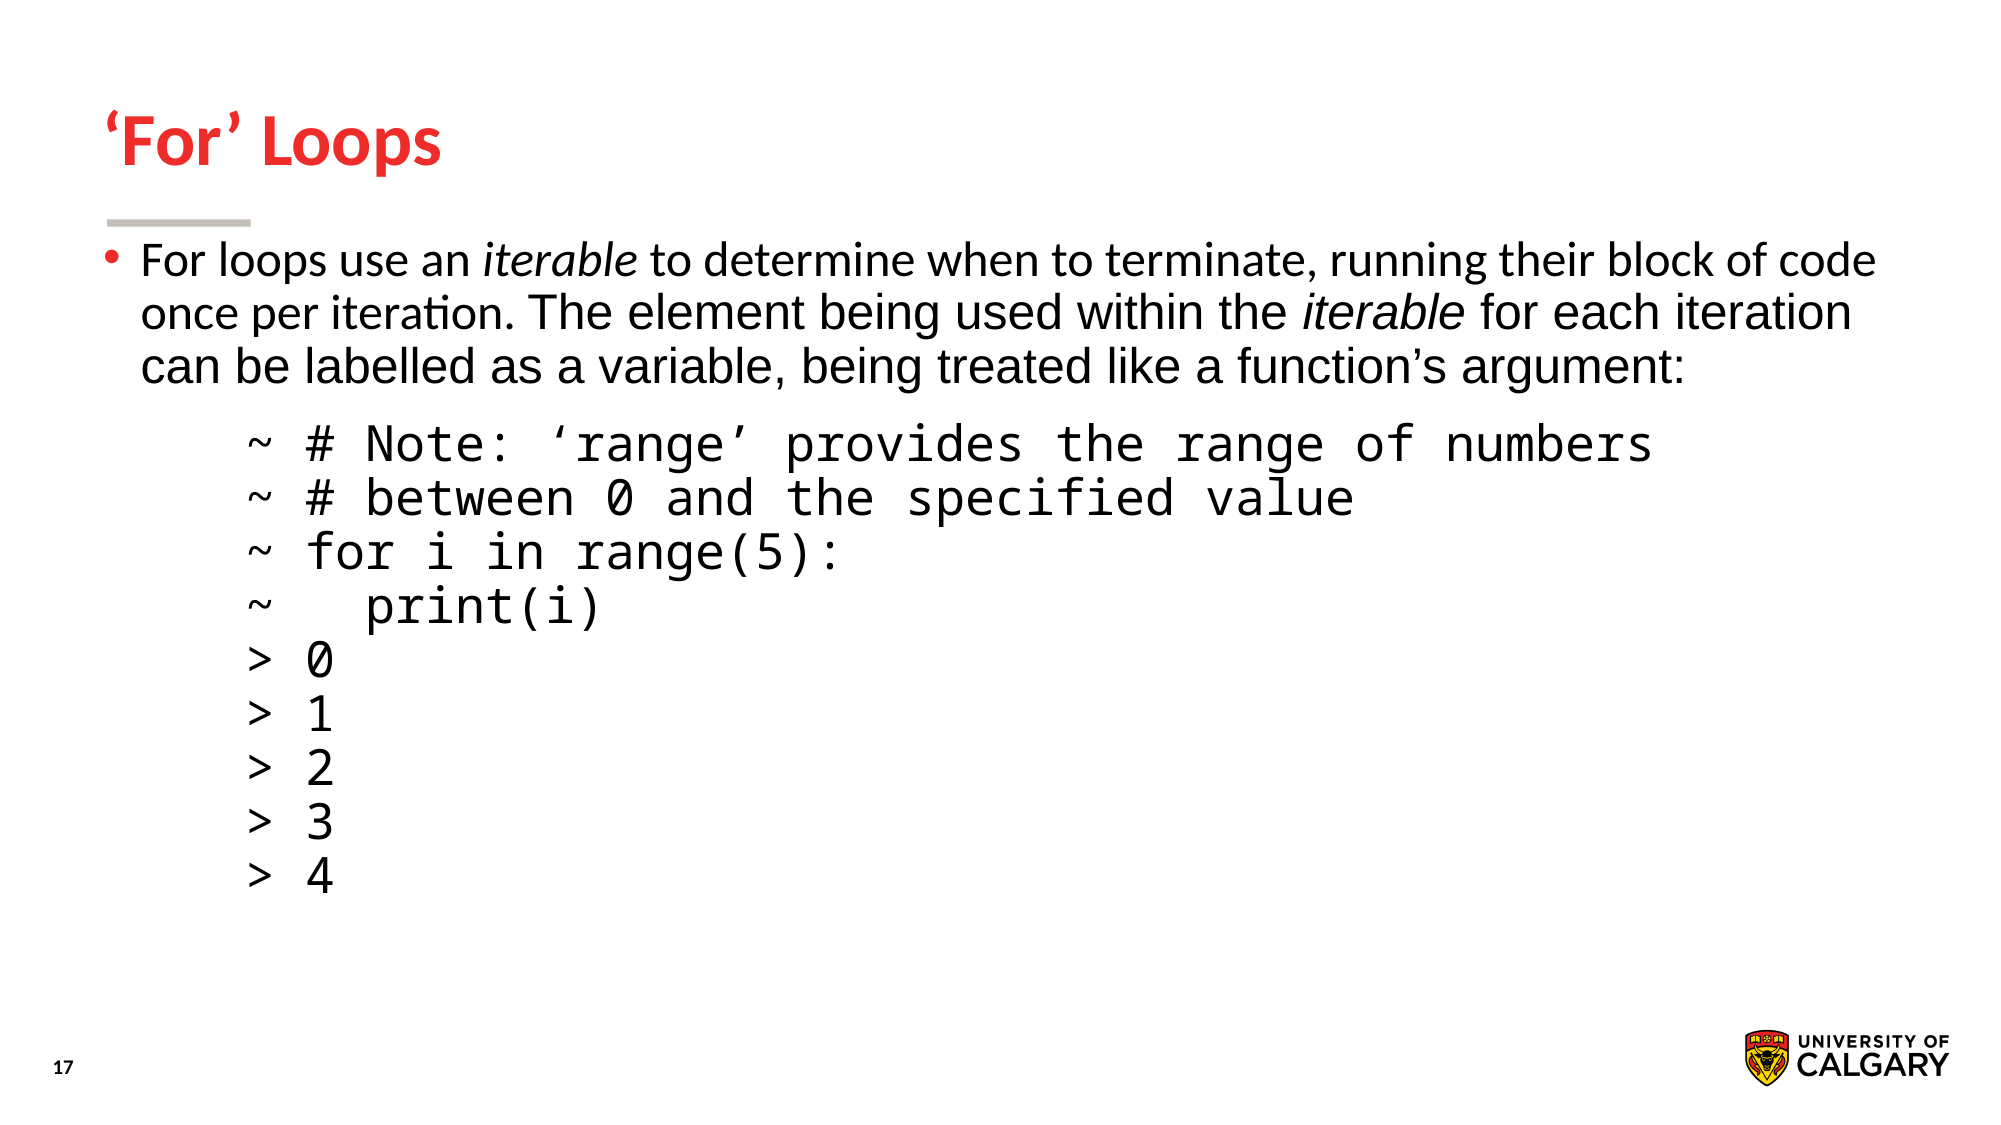

# ‘For’ Loops
For loops use an iterable to determine when to terminate, running their block of code once per iteration. The element being used within the iterable for each iteration can be labelled as a variable, being treated like a function’s argument:
~ # Note: ‘range’ provides the range of numbers
~ # between 0 and the specified value
~ for i in range(5):
~ print(i)
> 0
> 1
> 2
> 3
> 4